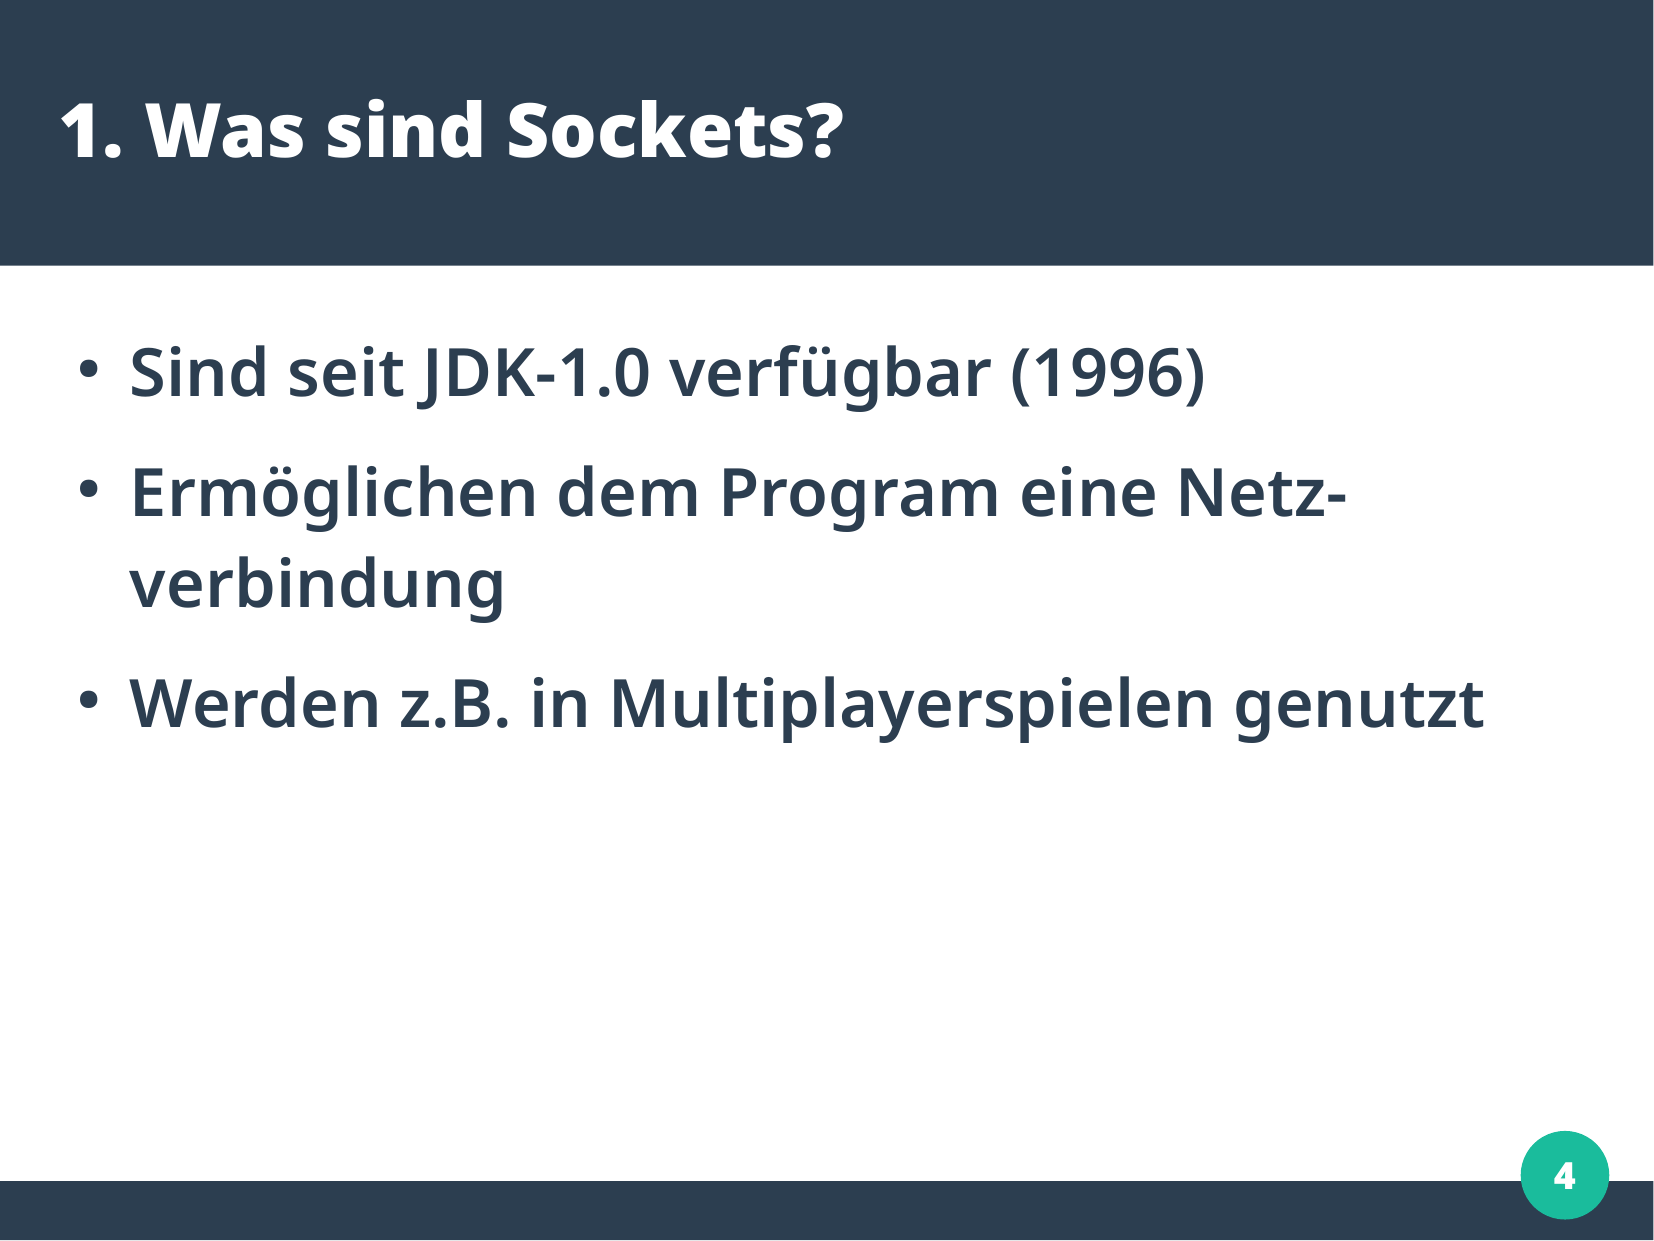

# 1. Was sind Sockets?
Sind seit JDK-1.0 verfügbar (1996)
Ermöglichen dem Program eine Netz-verbindung
Werden z.B. in Multiplayerspielen genutzt
4